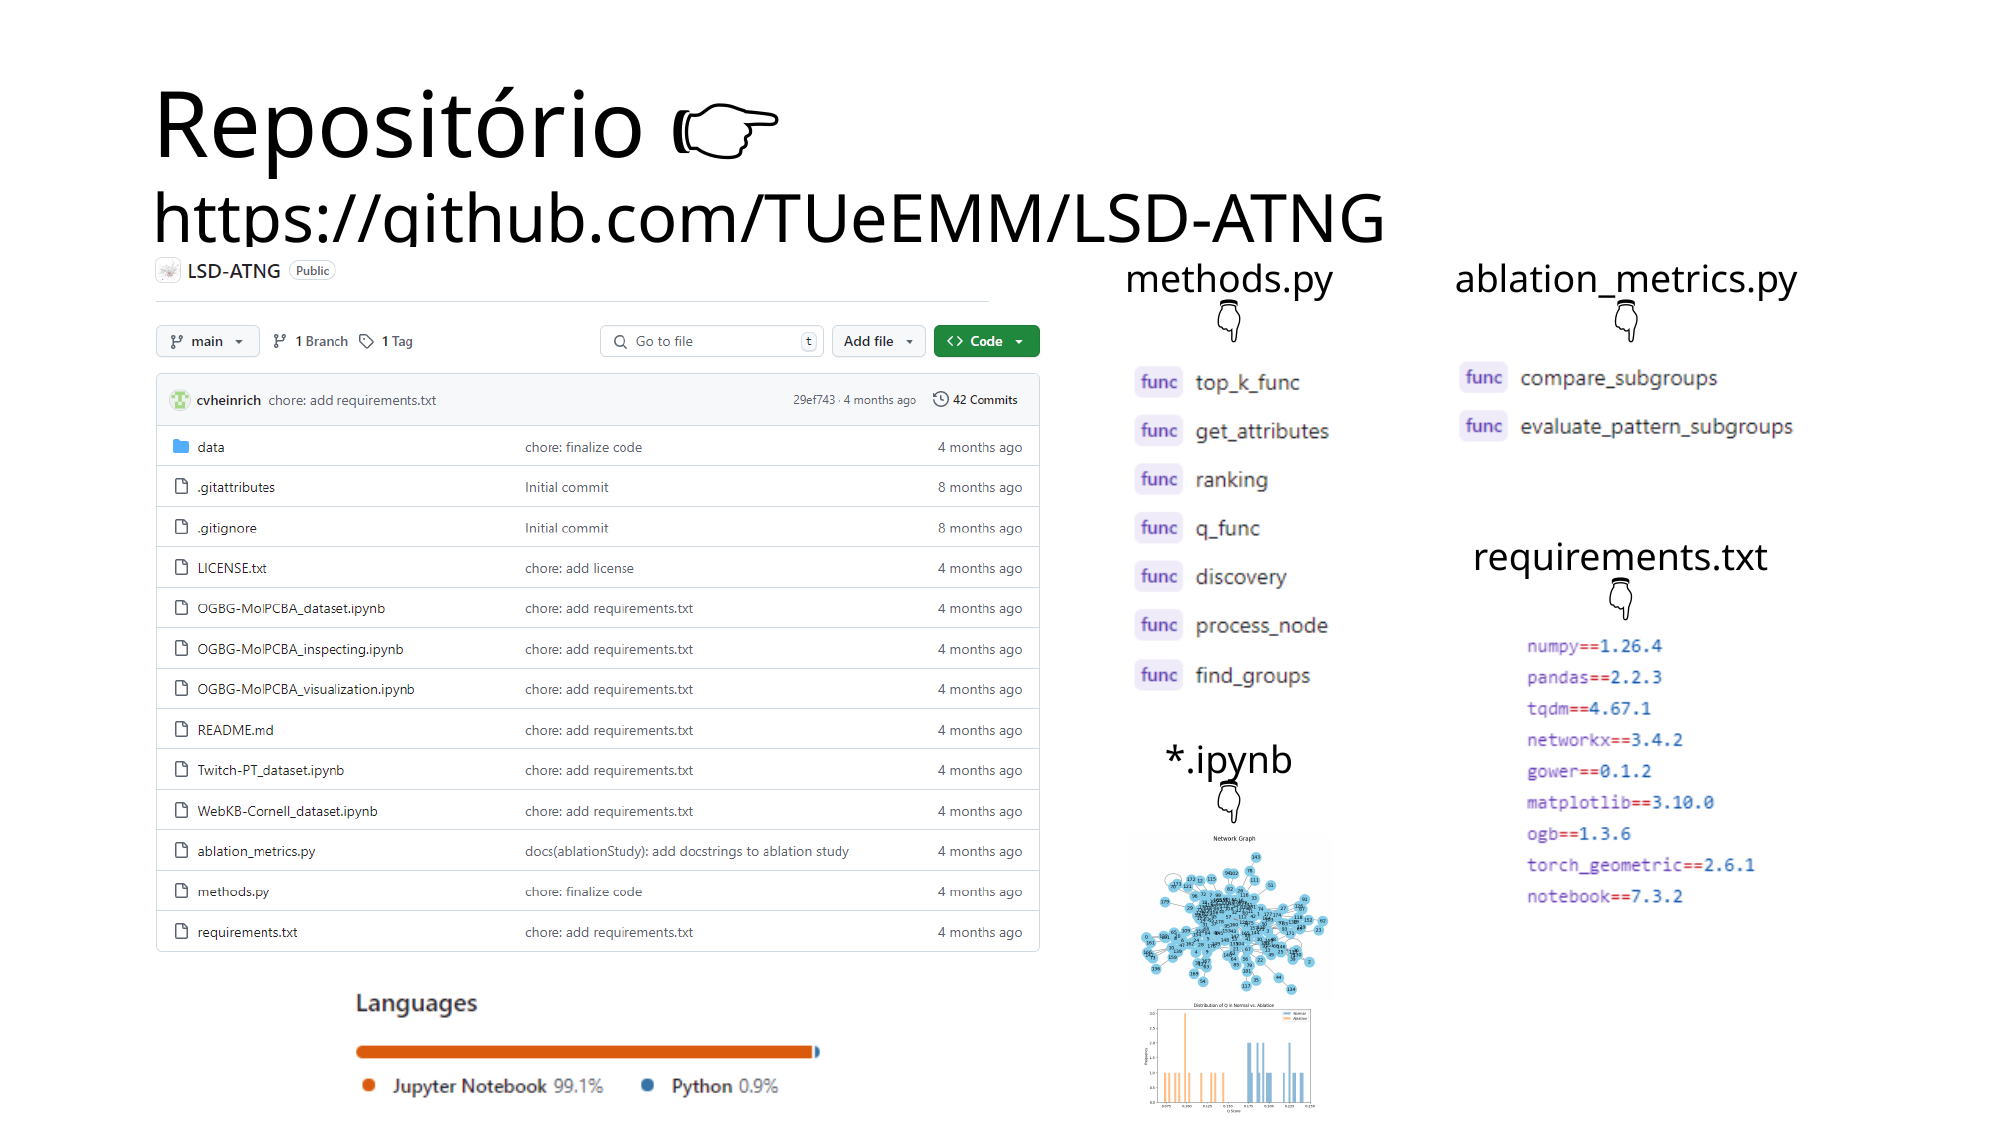

# Repositório 👉 https://github.com/TUeEMM/LSD-ATNG
methods.py
👇
ablation_metrics.py
👇
requirements.txt
👇
*.ipynb
👇